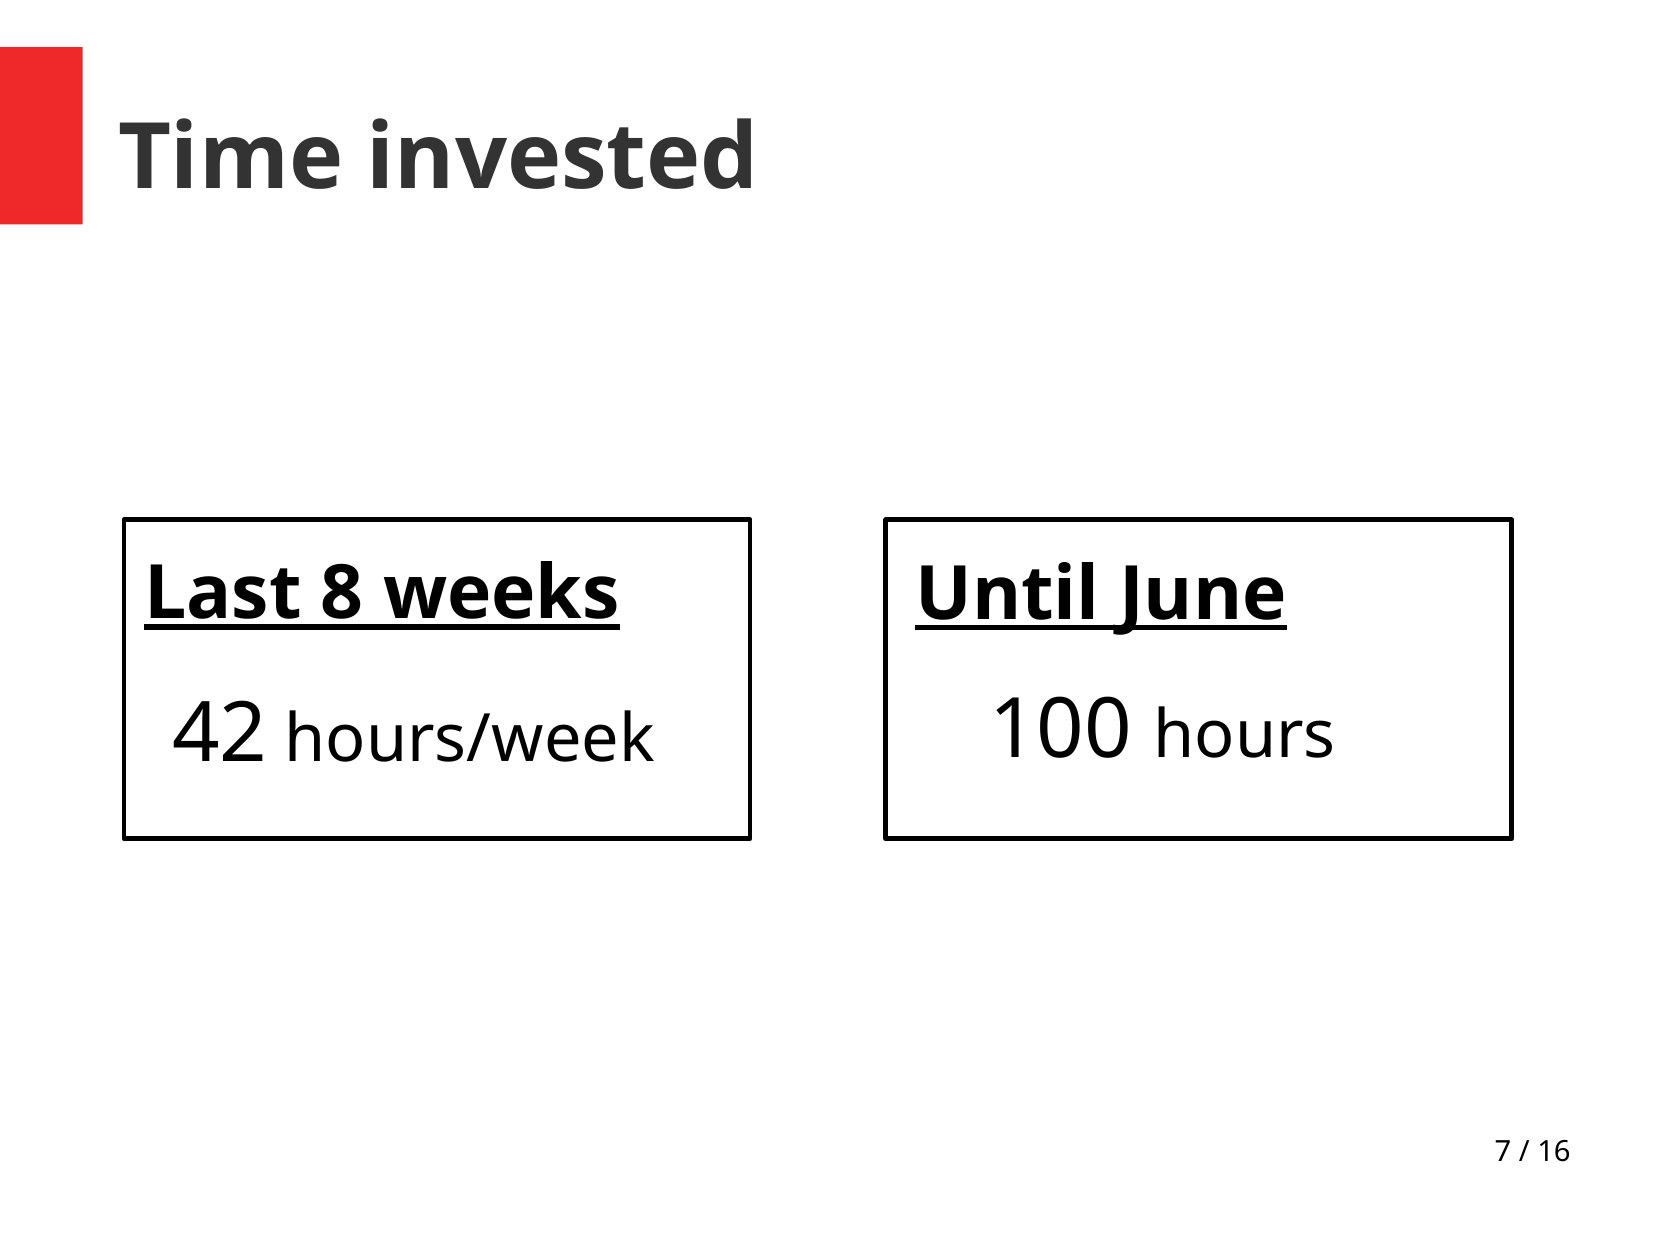

# Time invested
 Last 8 weeks
 	Until June
 100 hours
 42 hours/week
7